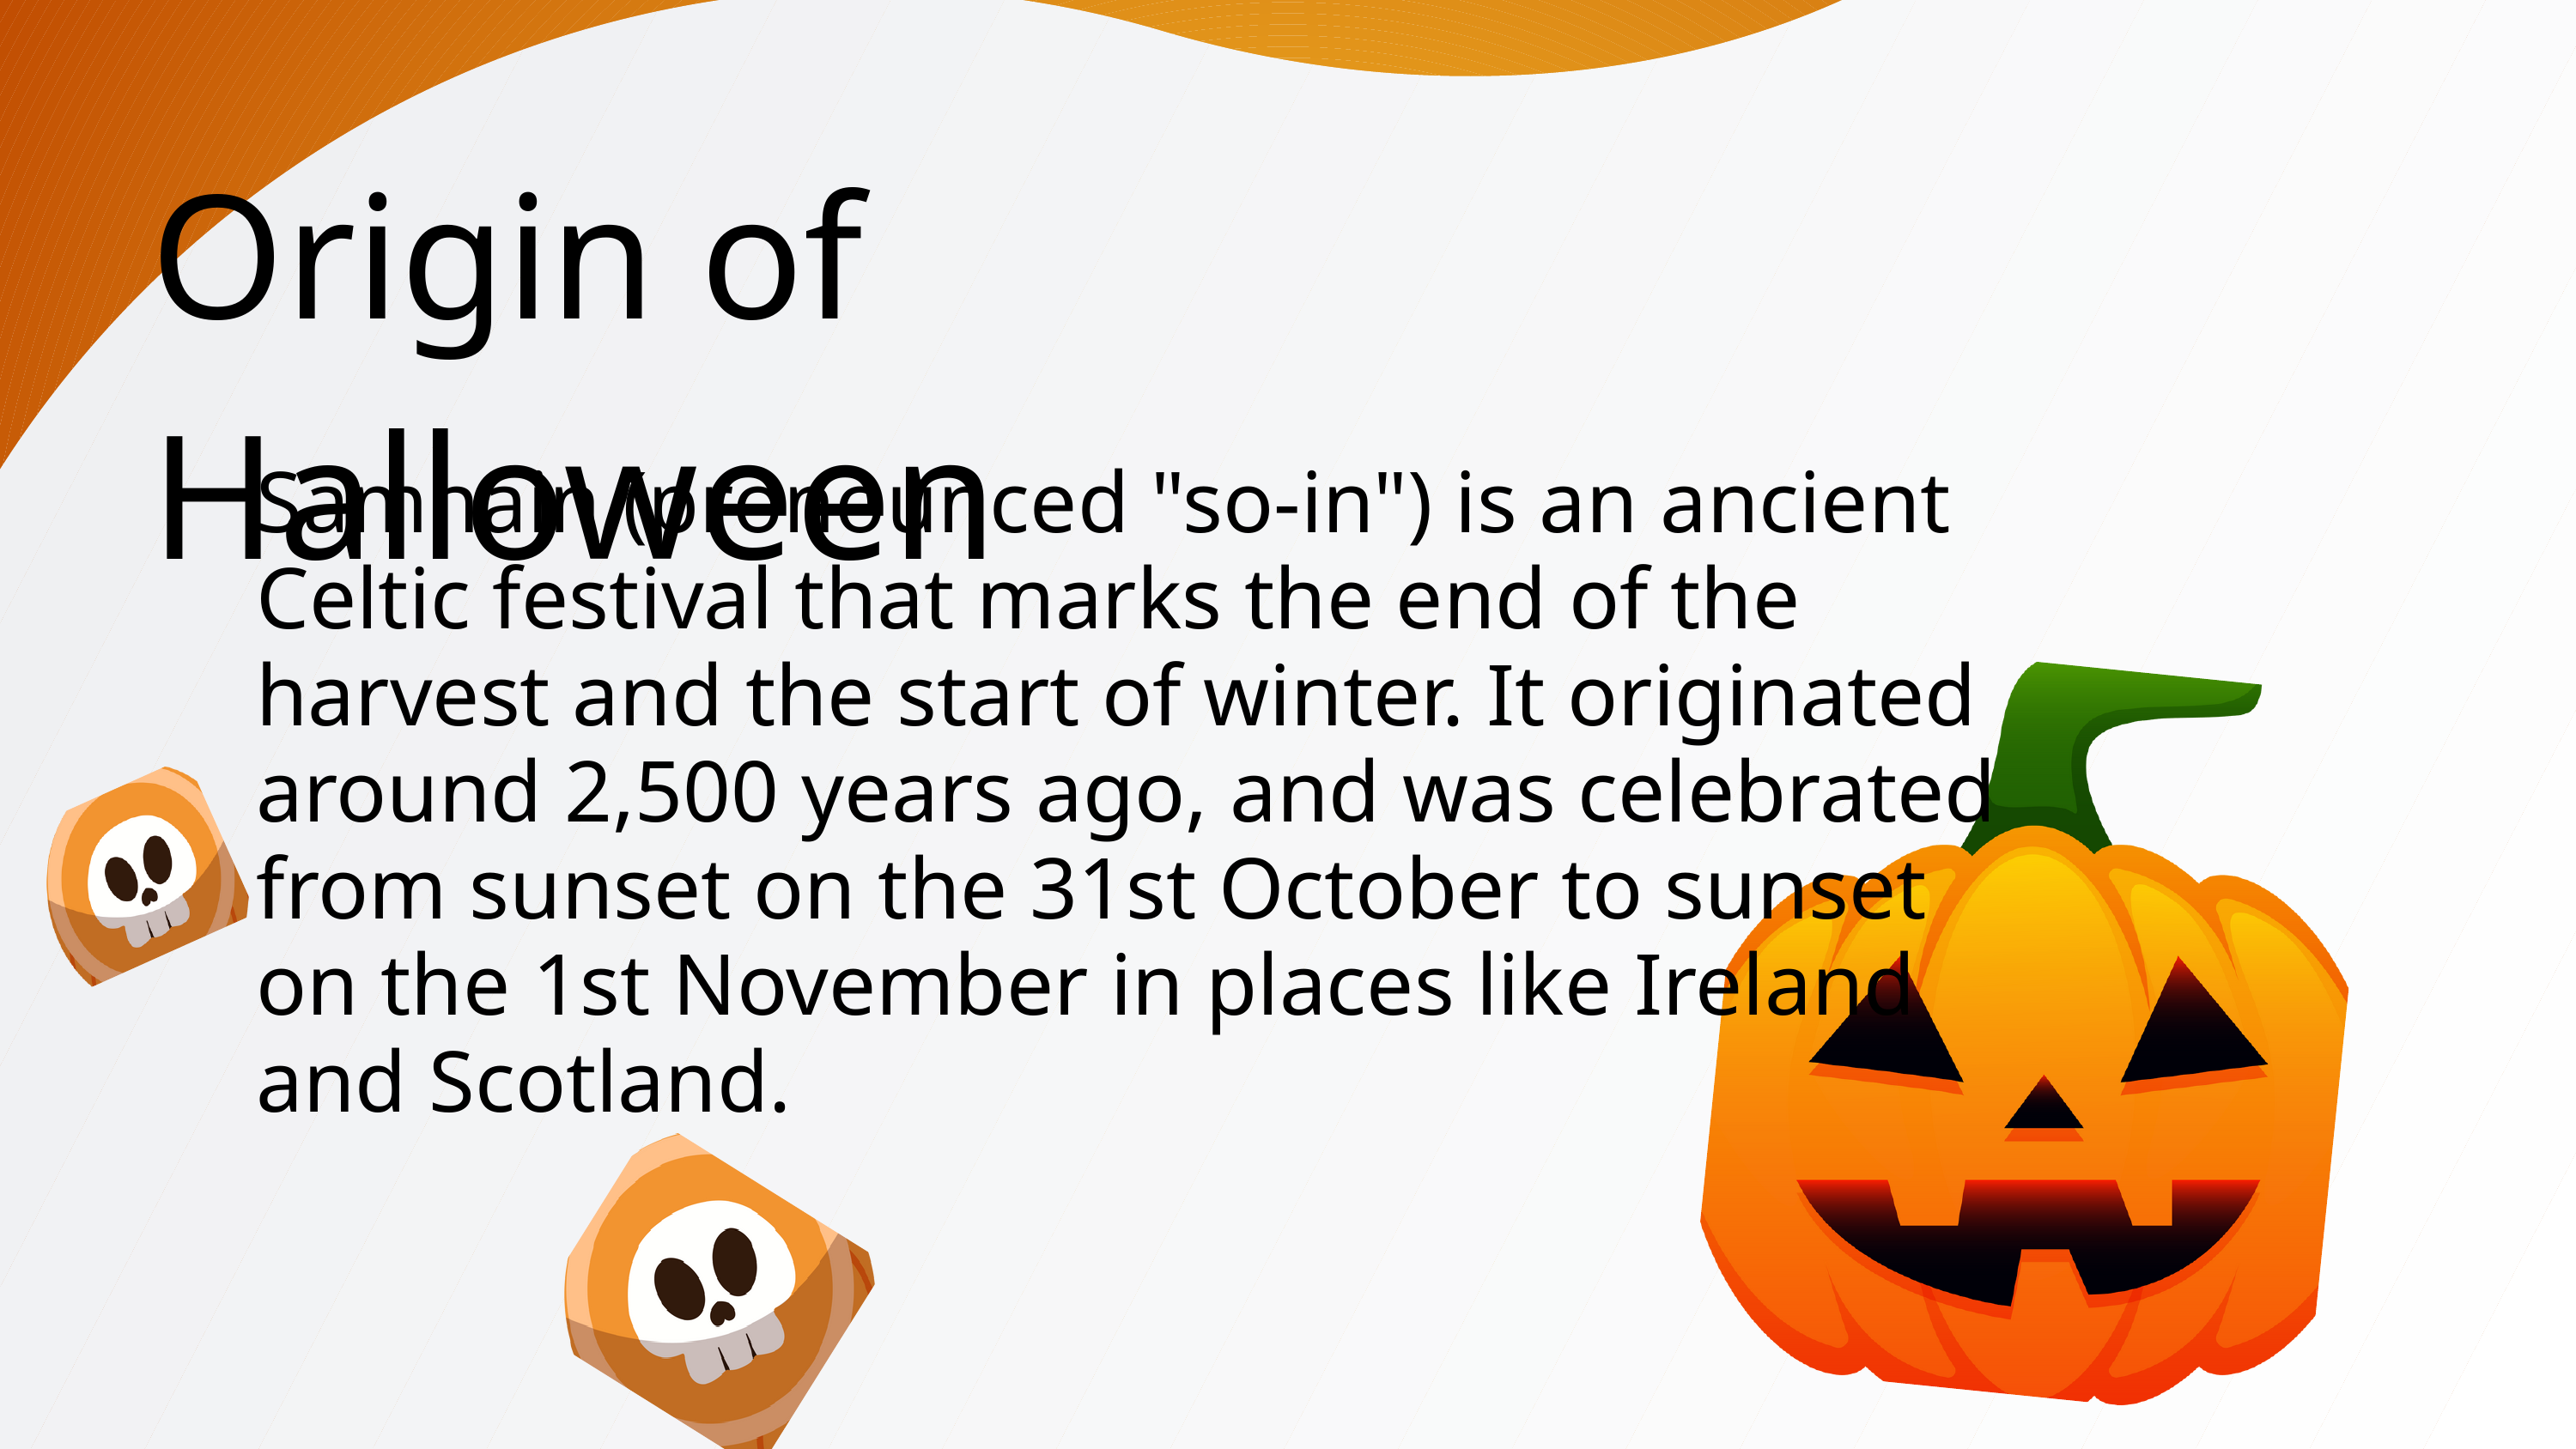

Origin of Halloween
Samhain (pronounced "so-in") is an ancient Celtic festival that marks the end of the harvest and the start of winter. It originated around 2,500 years ago, and was celebrated from sunset on the 31st October to sunset on the 1st November in places like Ireland and Scotland.